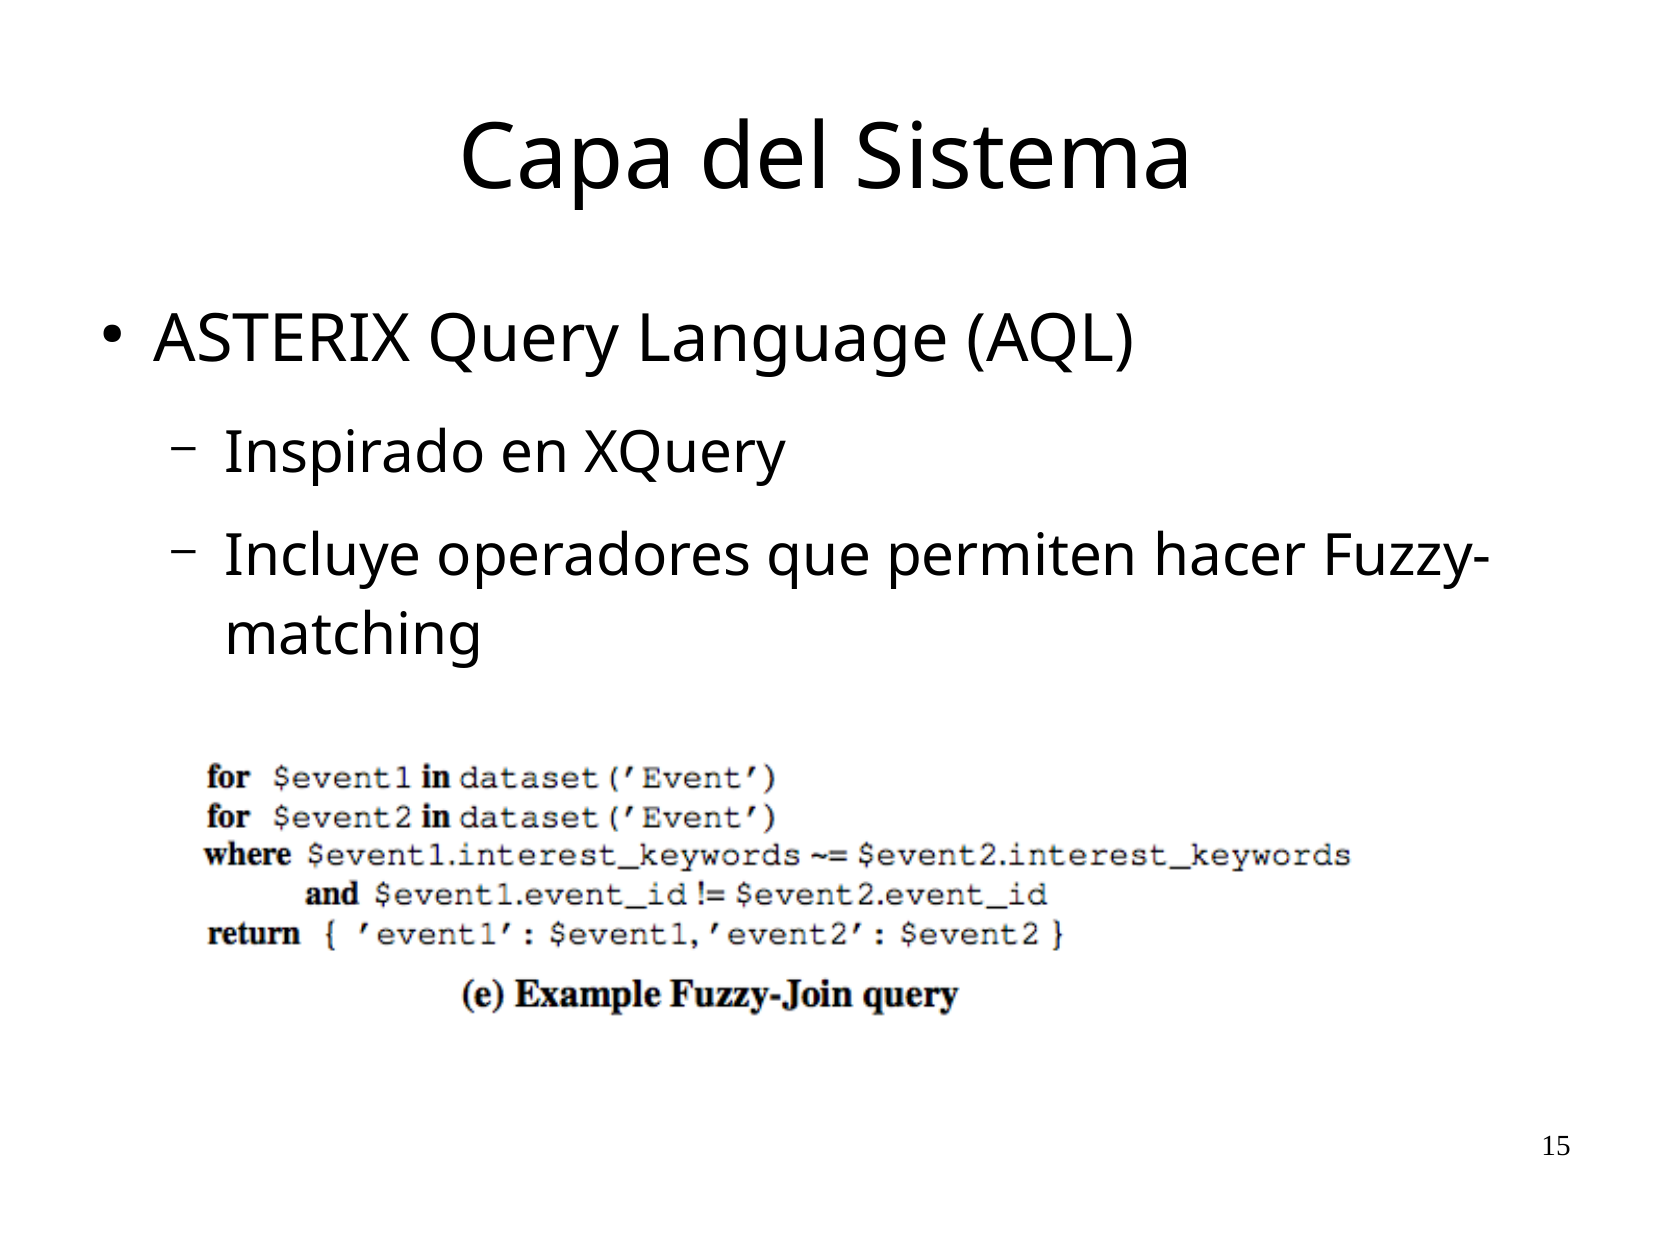

# Capa del Sistema
ASTERIX Query Language (AQL)
Inspirado en XQuery
Incluye operadores que permiten hacer Fuzzy-matching
15